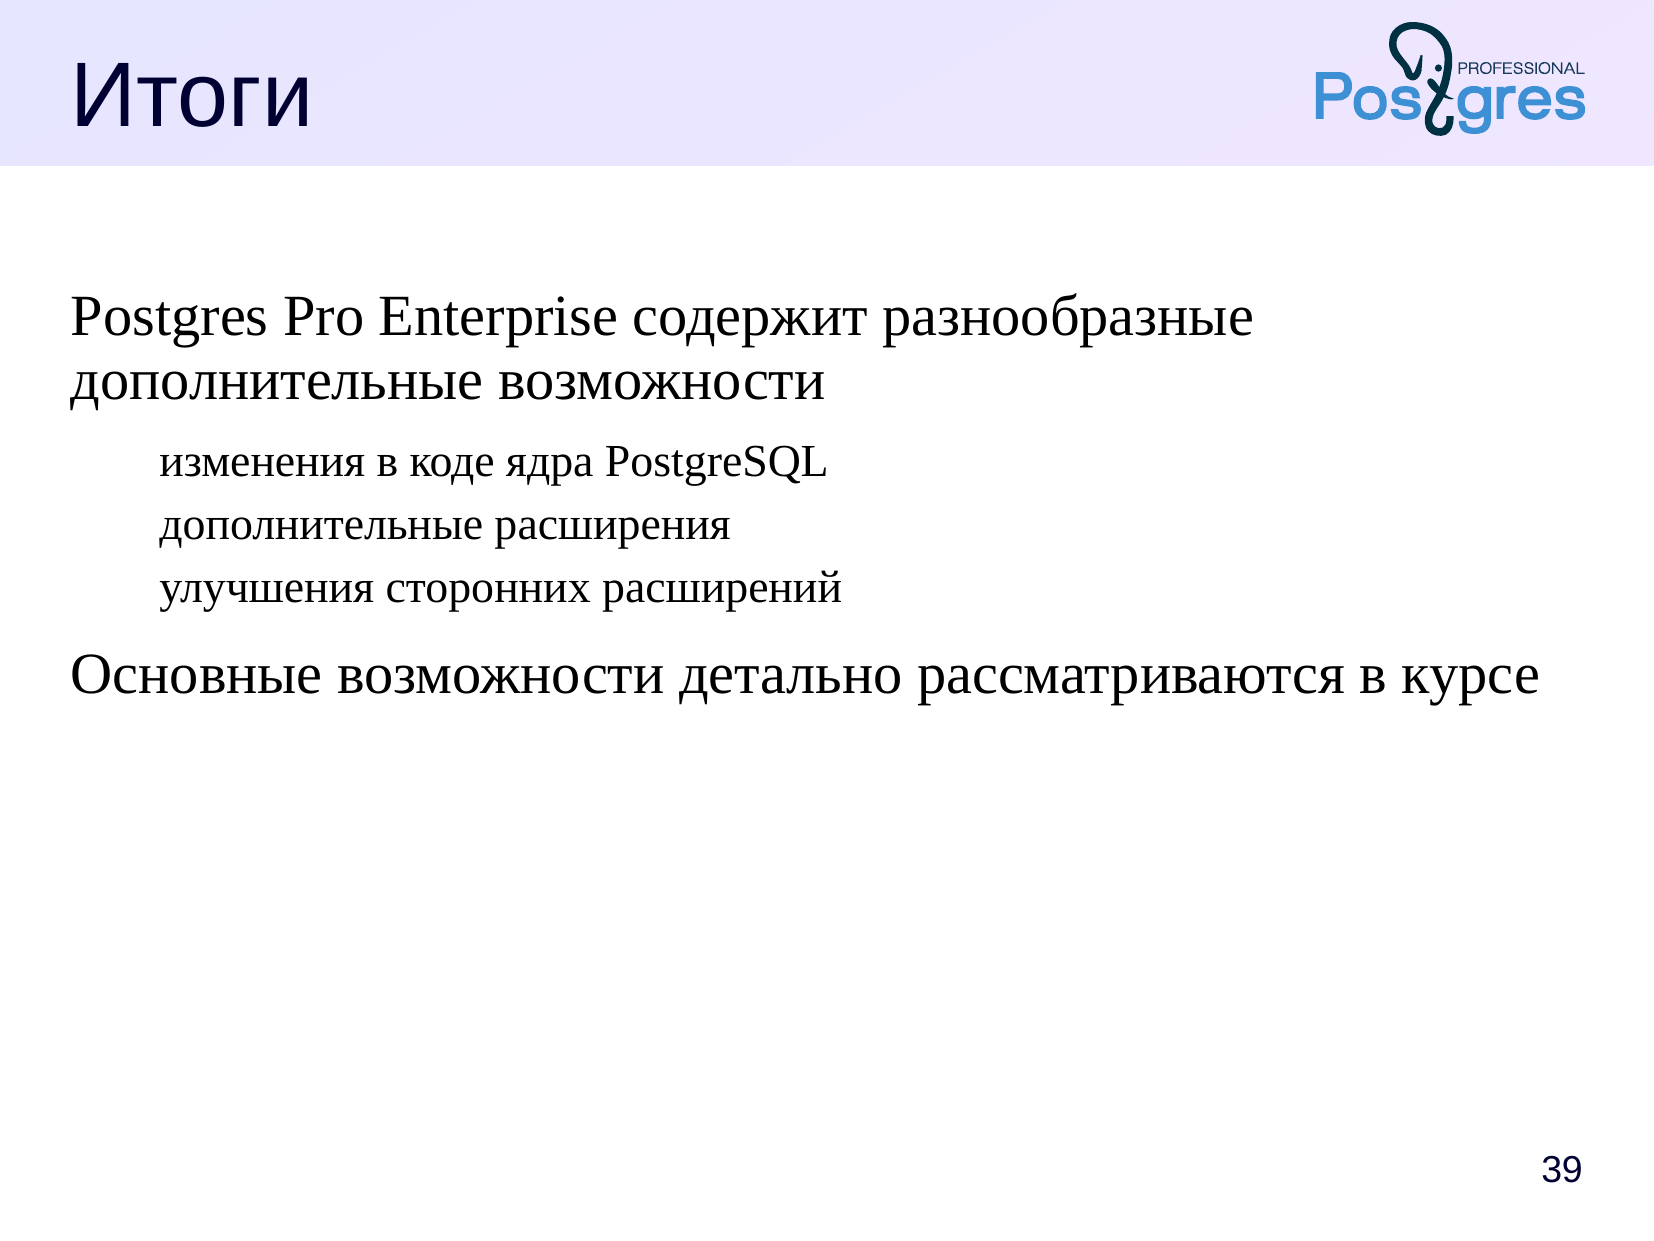

# Итоги
Postgres Pro Enterprise содержит разнообразные дополнительные возможности
изменения в коде ядра PostgreSQL
дополнительные расширения
улучшения сторонних расширений
Основные возможности детально рассматриваются в курсе